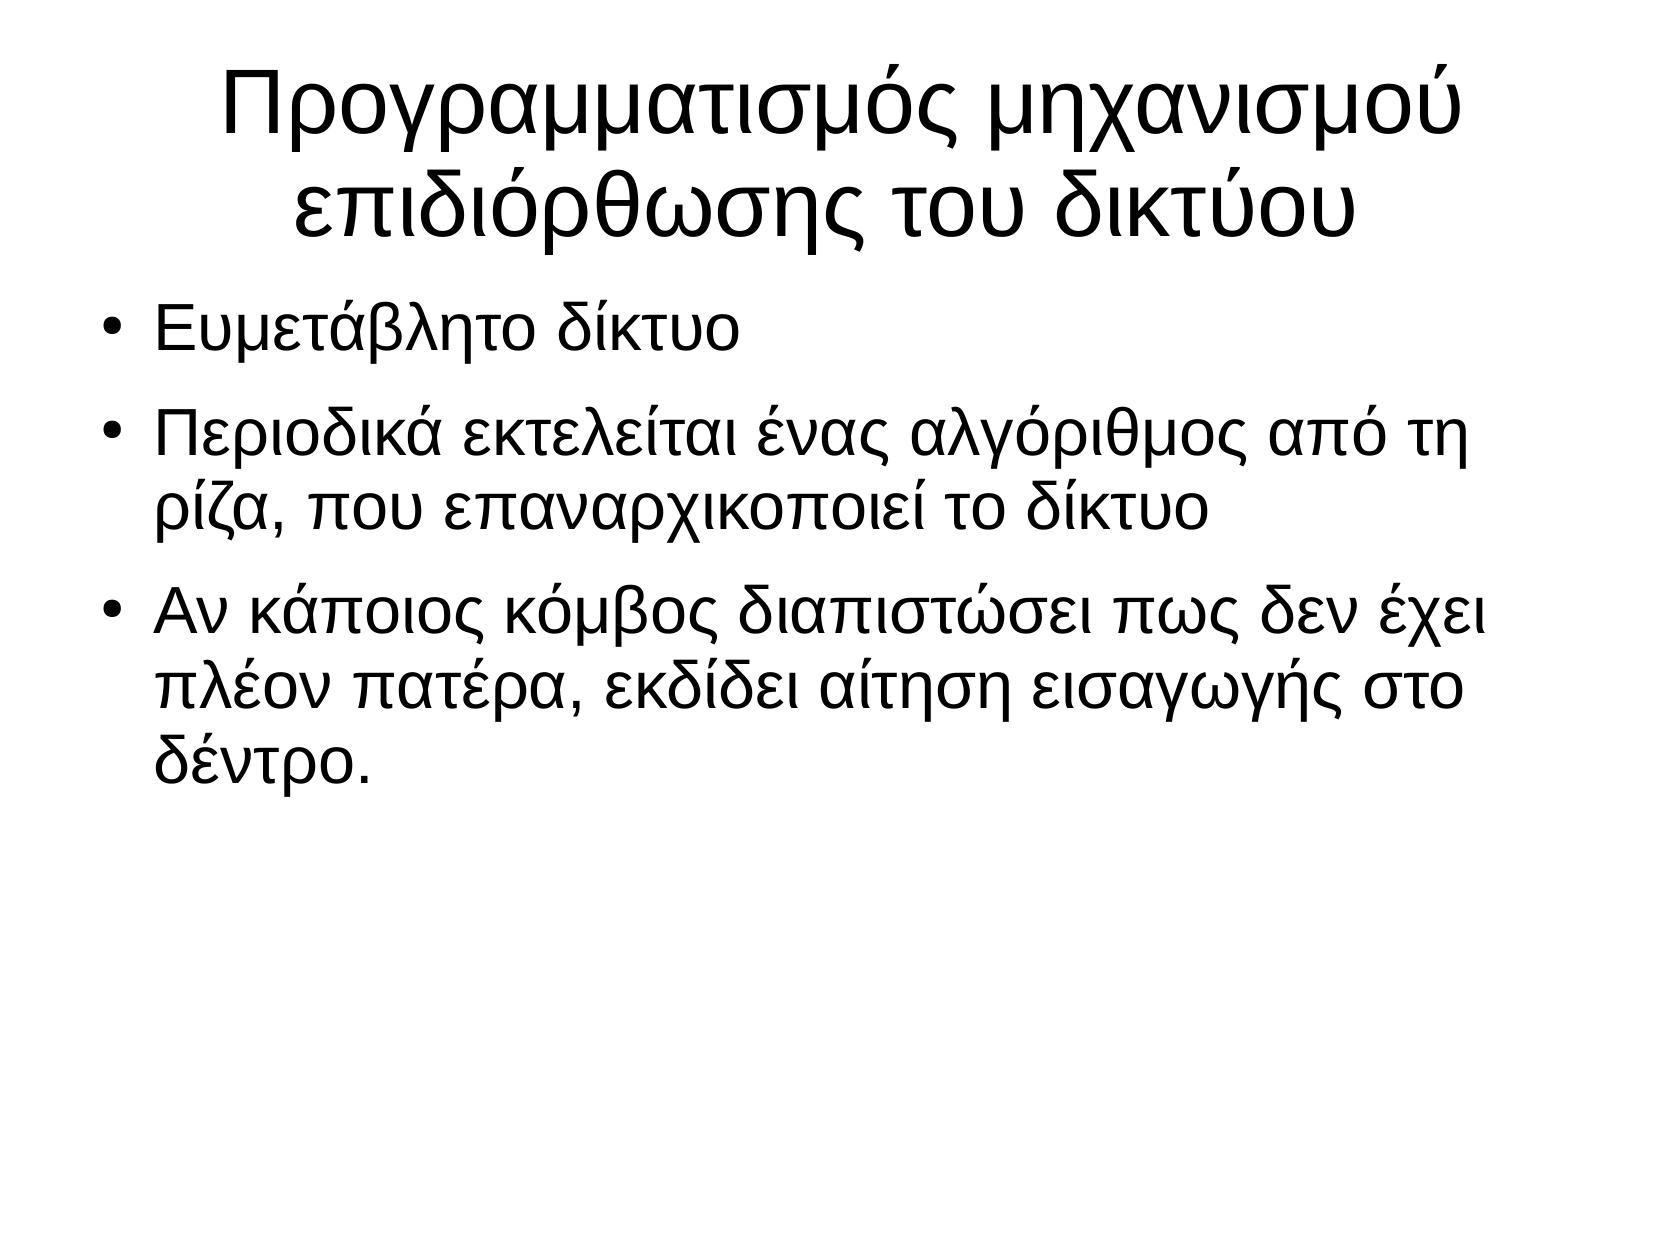

# Προγραμματισμός μηχανισμού επιδιόρθωσης του δικτύου
Ευμετάβλητο δίκτυο
Περιοδικά εκτελείται ένας αλγόριθμος από τη ρίζα, που επαναρχικοποιεί το δίκτυο
Αν κάποιος κόμβος διαπιστώσει πως δεν έχει πλέον πατέρα, εκδίδει αίτηση εισαγωγής στο δέντρο.